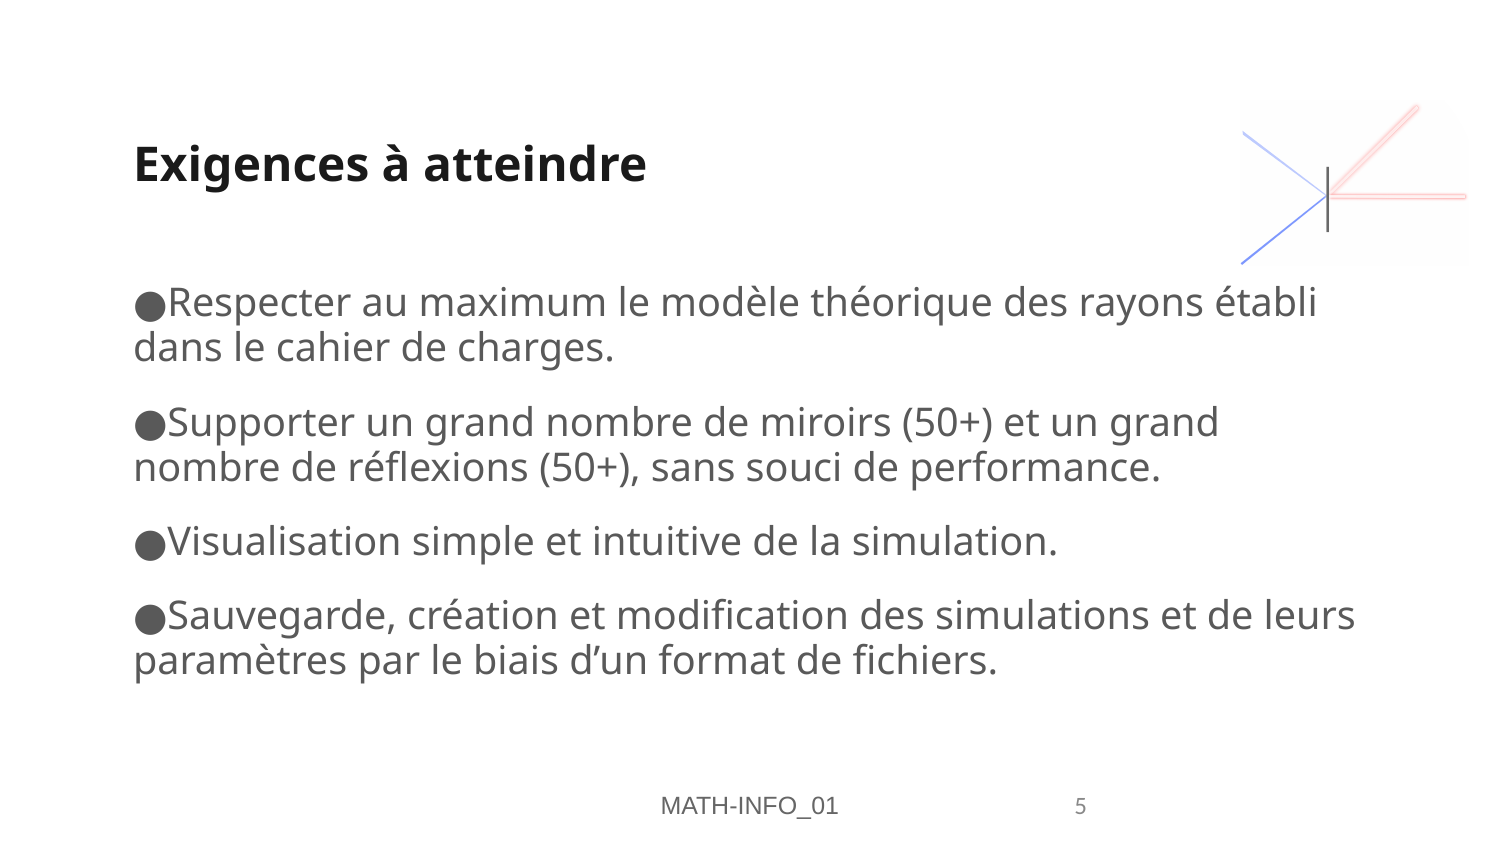

# Exigences à atteindre
Respecter au maximum le modèle théorique des rayons établi dans le cahier de charges.
Supporter un grand nombre de miroirs (50+) et un grand nombre de réflexions (50+), sans souci de performance.
Visualisation simple et intuitive de la simulation.
Sauvegarde, création et modification des simulations et de leurs paramètres par le biais d’un format de fichiers.
MATH-INFO_01